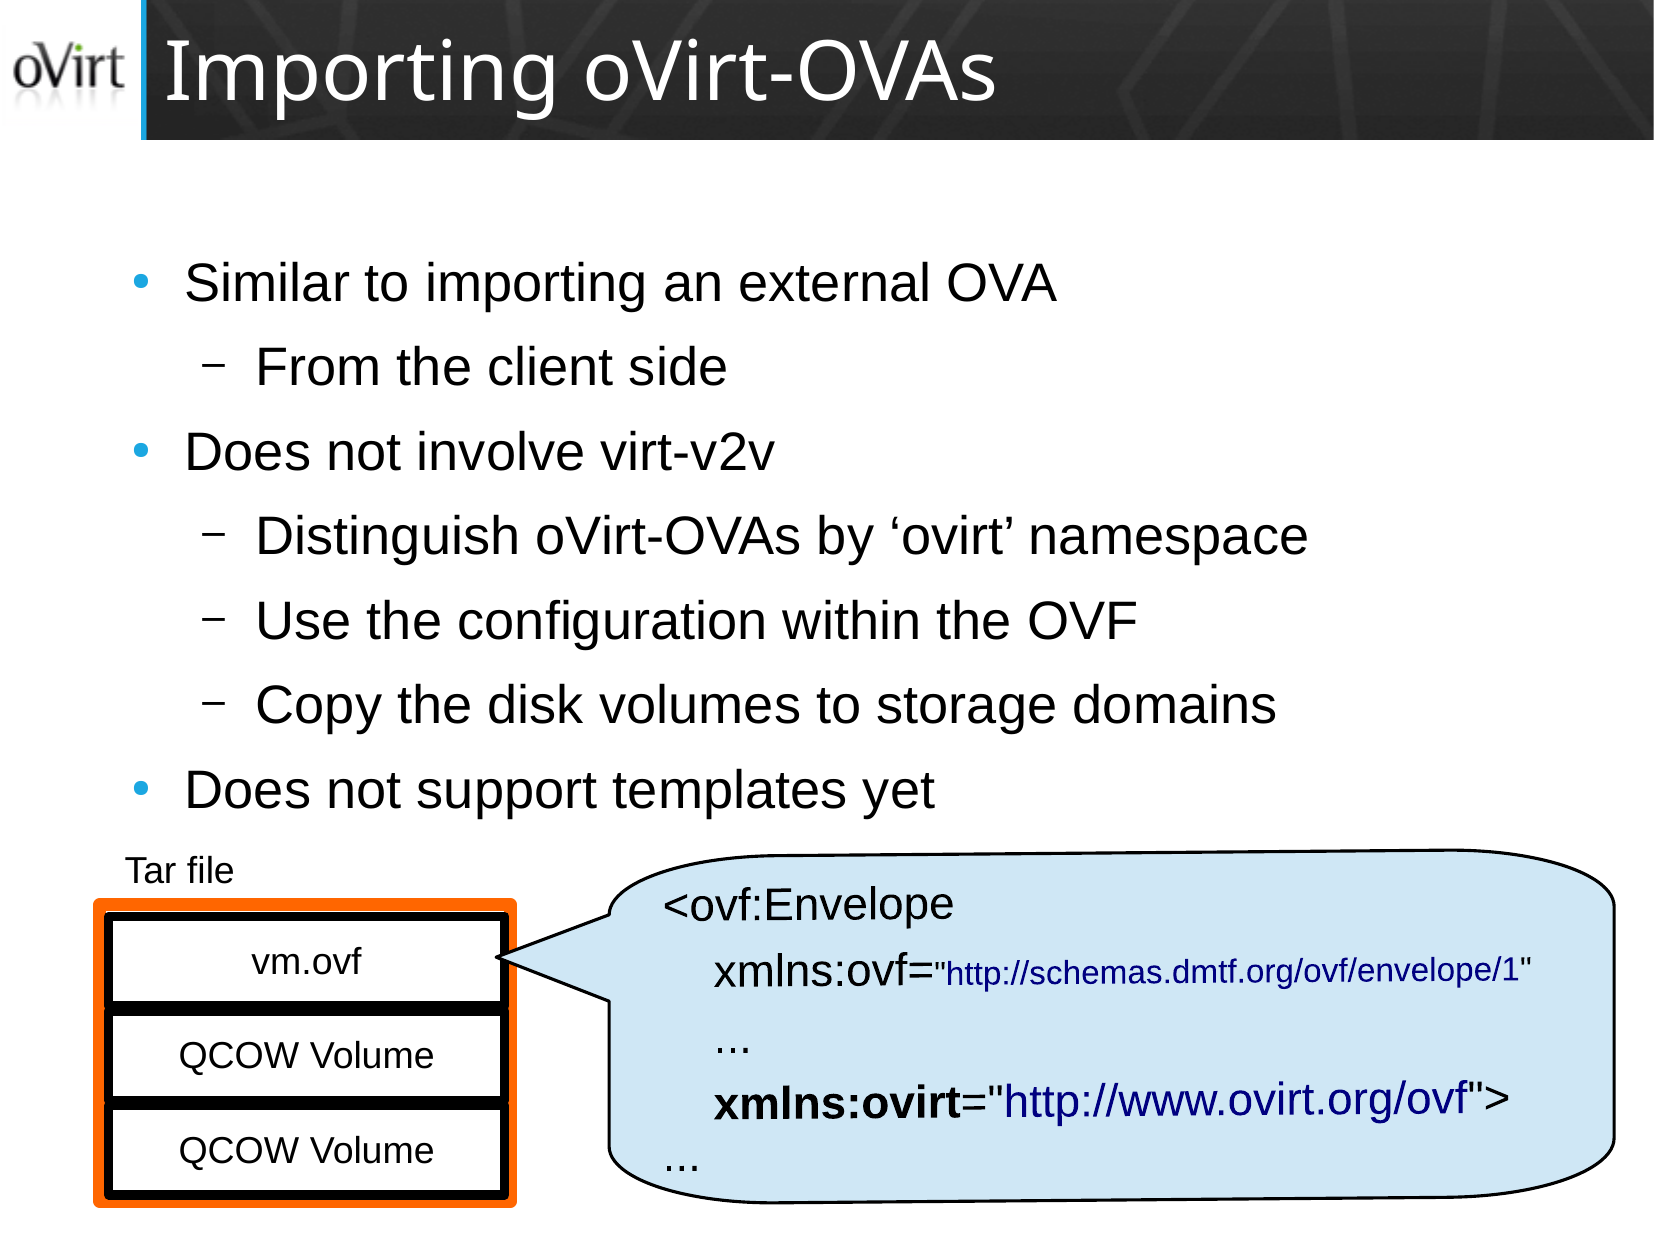

# Importing oVirt-OVAs
Similar to importing an external OVA
From the client side
Does not involve virt-v2v
Distinguish oVirt-OVAs by ‘ovirt’ namespace
Use the configuration within the OVF
Copy the disk volumes to storage domains
Does not support templates yet
Tar file
vm.ovf
QCOW Volume
QCOW Volume
<ovf:Envelope
 xmlns:ovf="http://schemas.dmtf.org/ovf/envelope/1"
 ...
 xmlns:ovirt="http://www.ovirt.org/ovf">
...